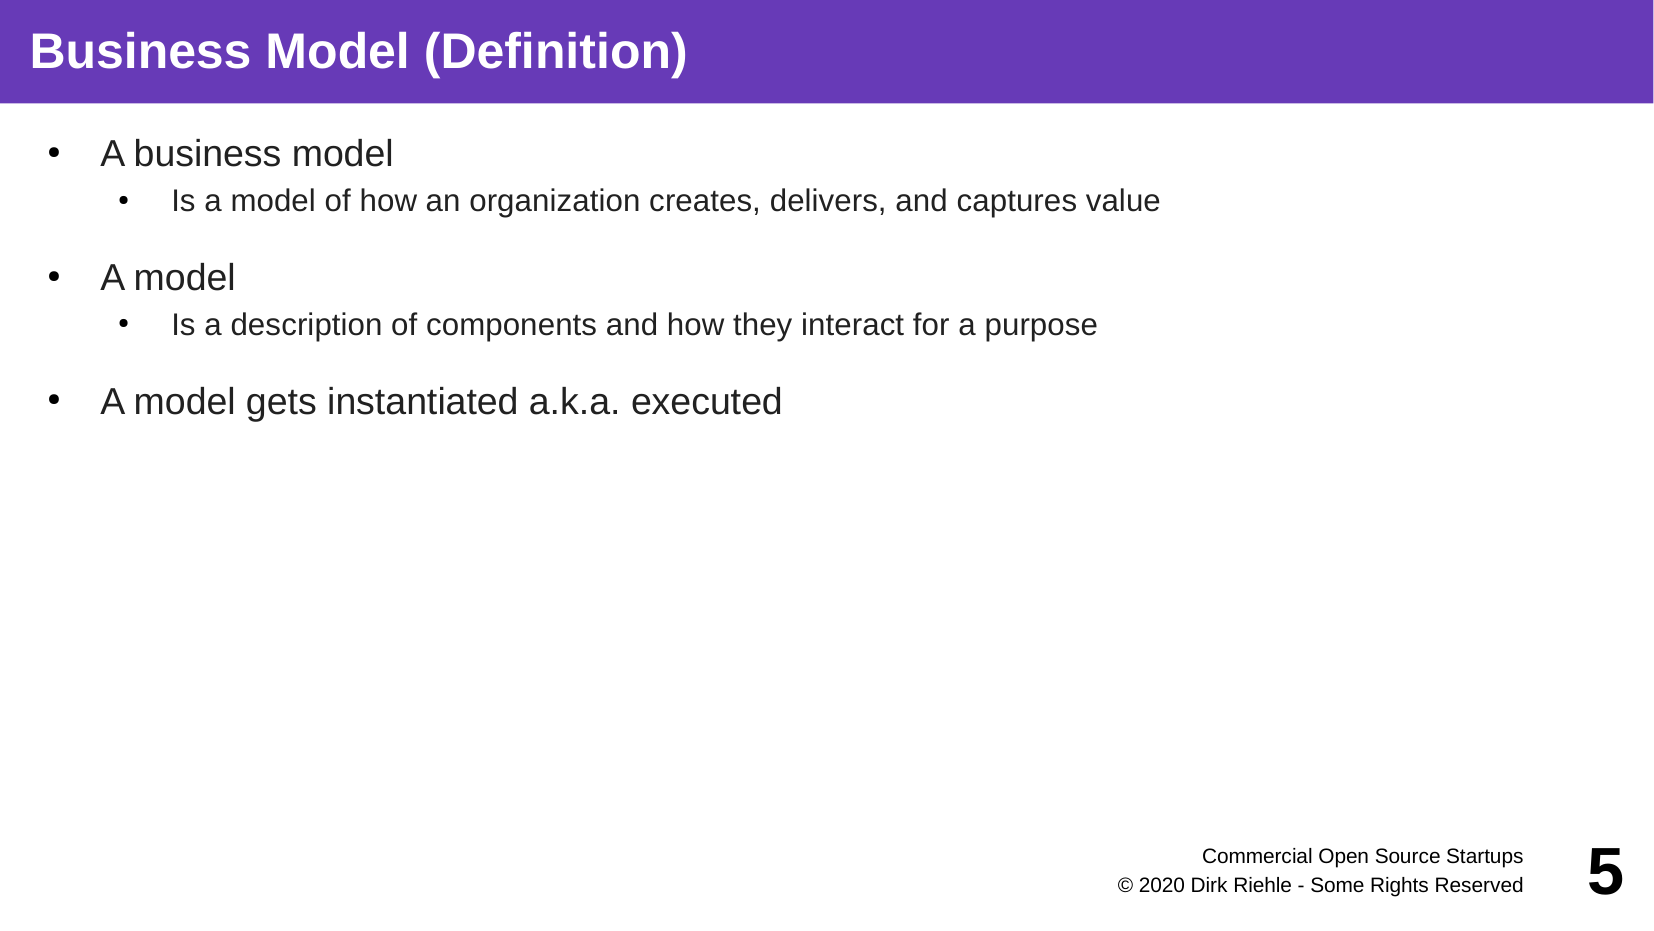

# Business Model (Definition)
A business model
Is a model of how an organization creates, delivers, and captures value
A model
Is a description of components and how they interact for a purpose
A model gets instantiated a.k.a. executed
Commercial Open Source Startups
5
© 2020 Dirk Riehle - Some Rights Reserved